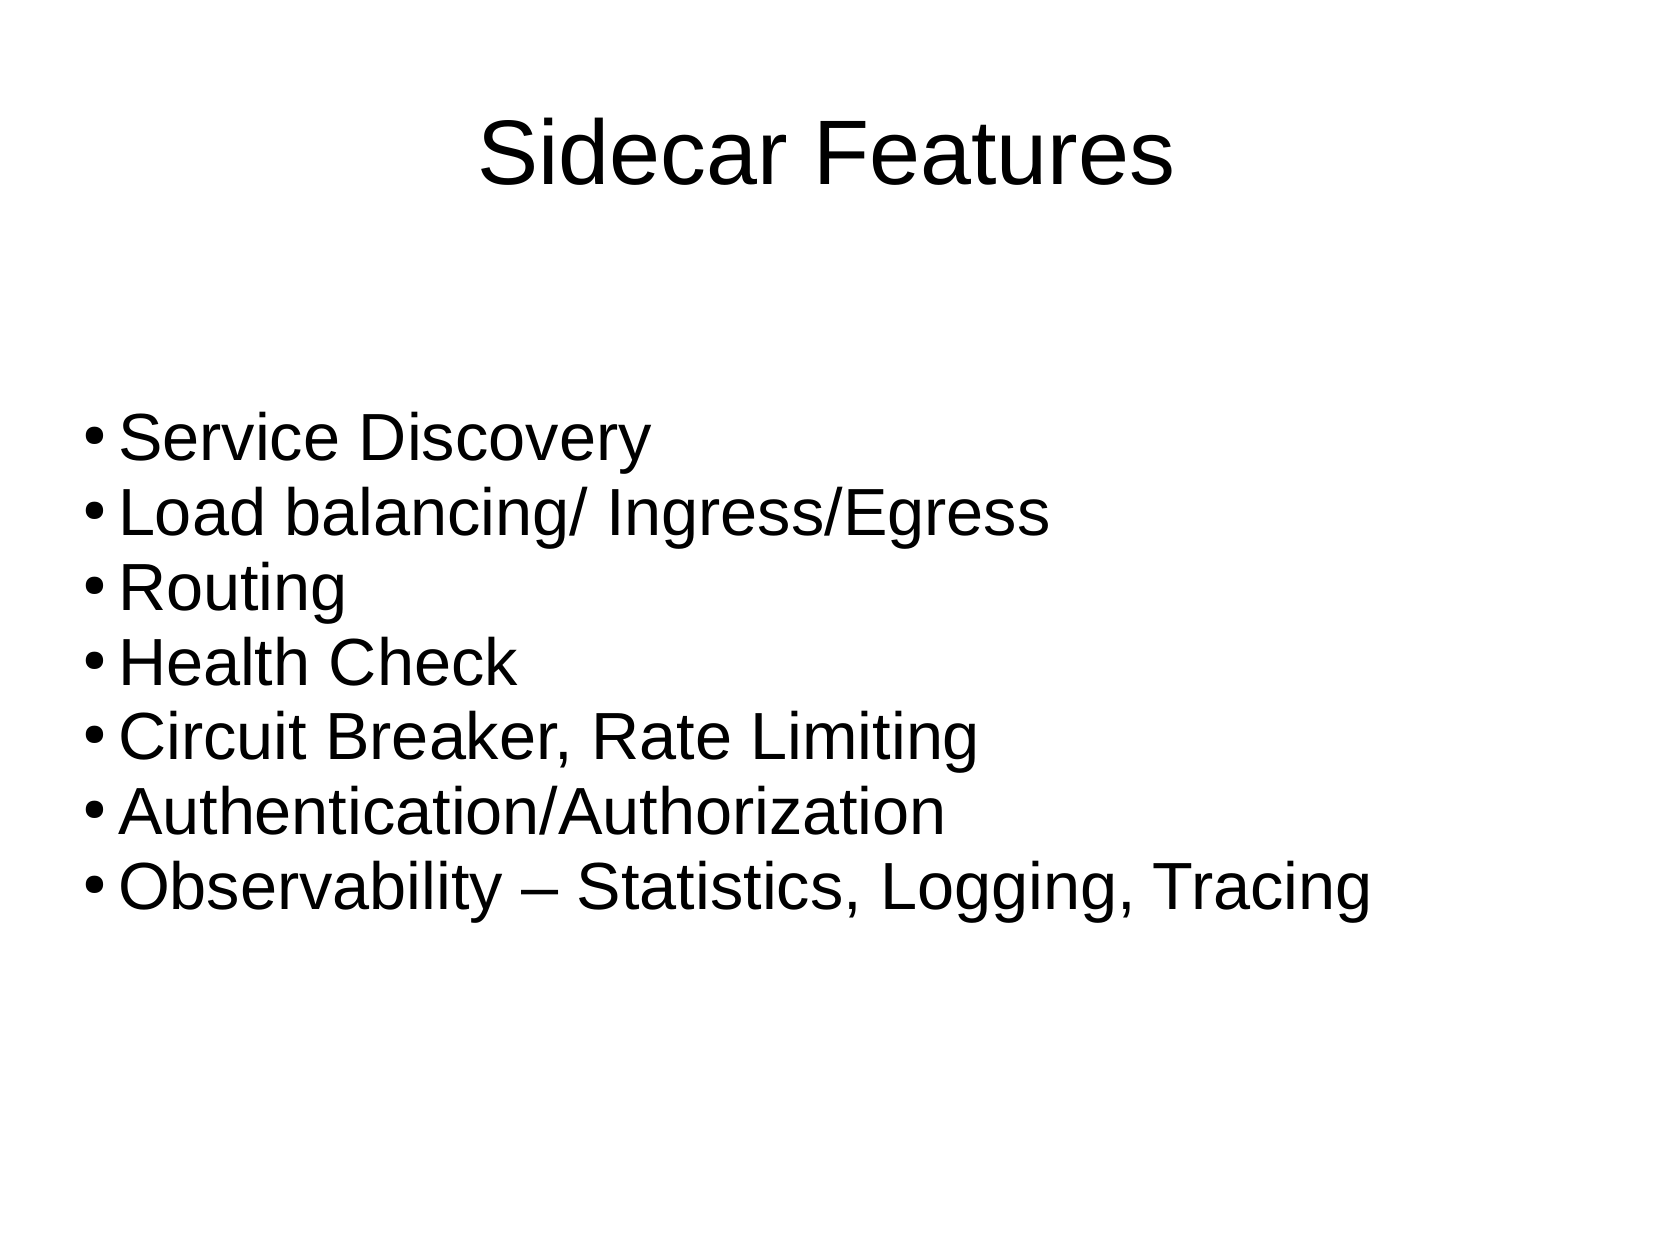

# Sidecar Features
Service Discovery
Load balancing/ Ingress/Egress
Routing
Health Check
Circuit Breaker, Rate Limiting
Authentication/Authorization
Observability – Statistics, Logging, Tracing